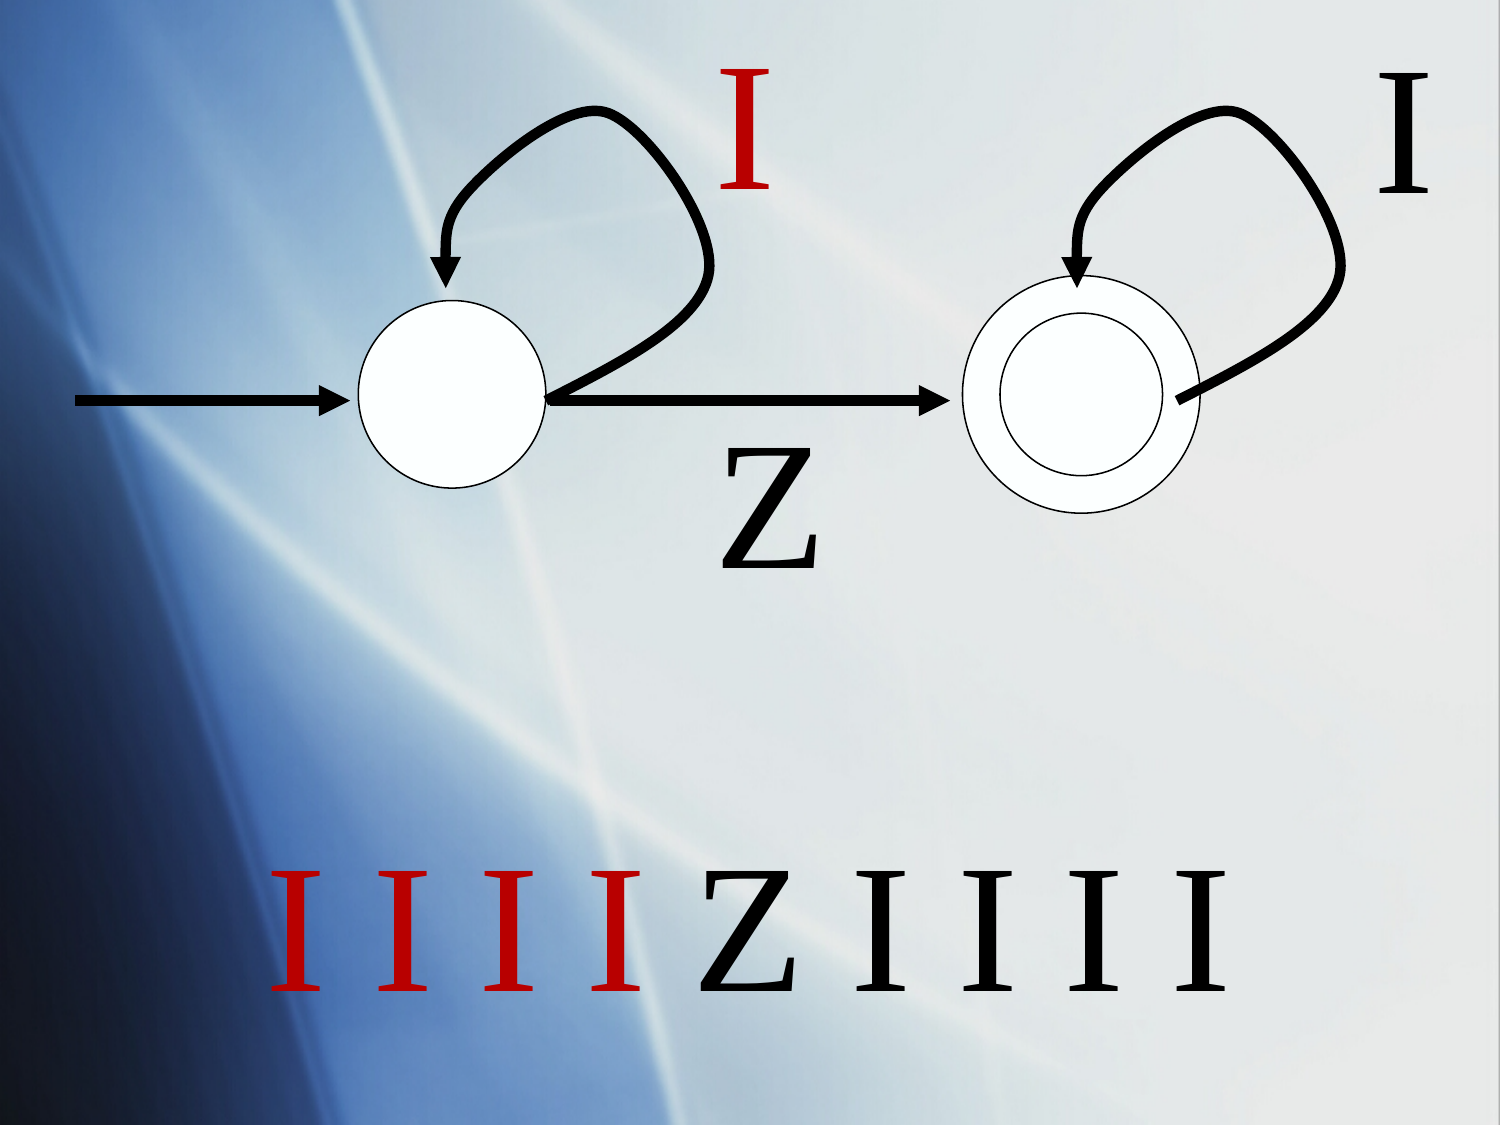

I
I
Z
I I I I Z I I I I